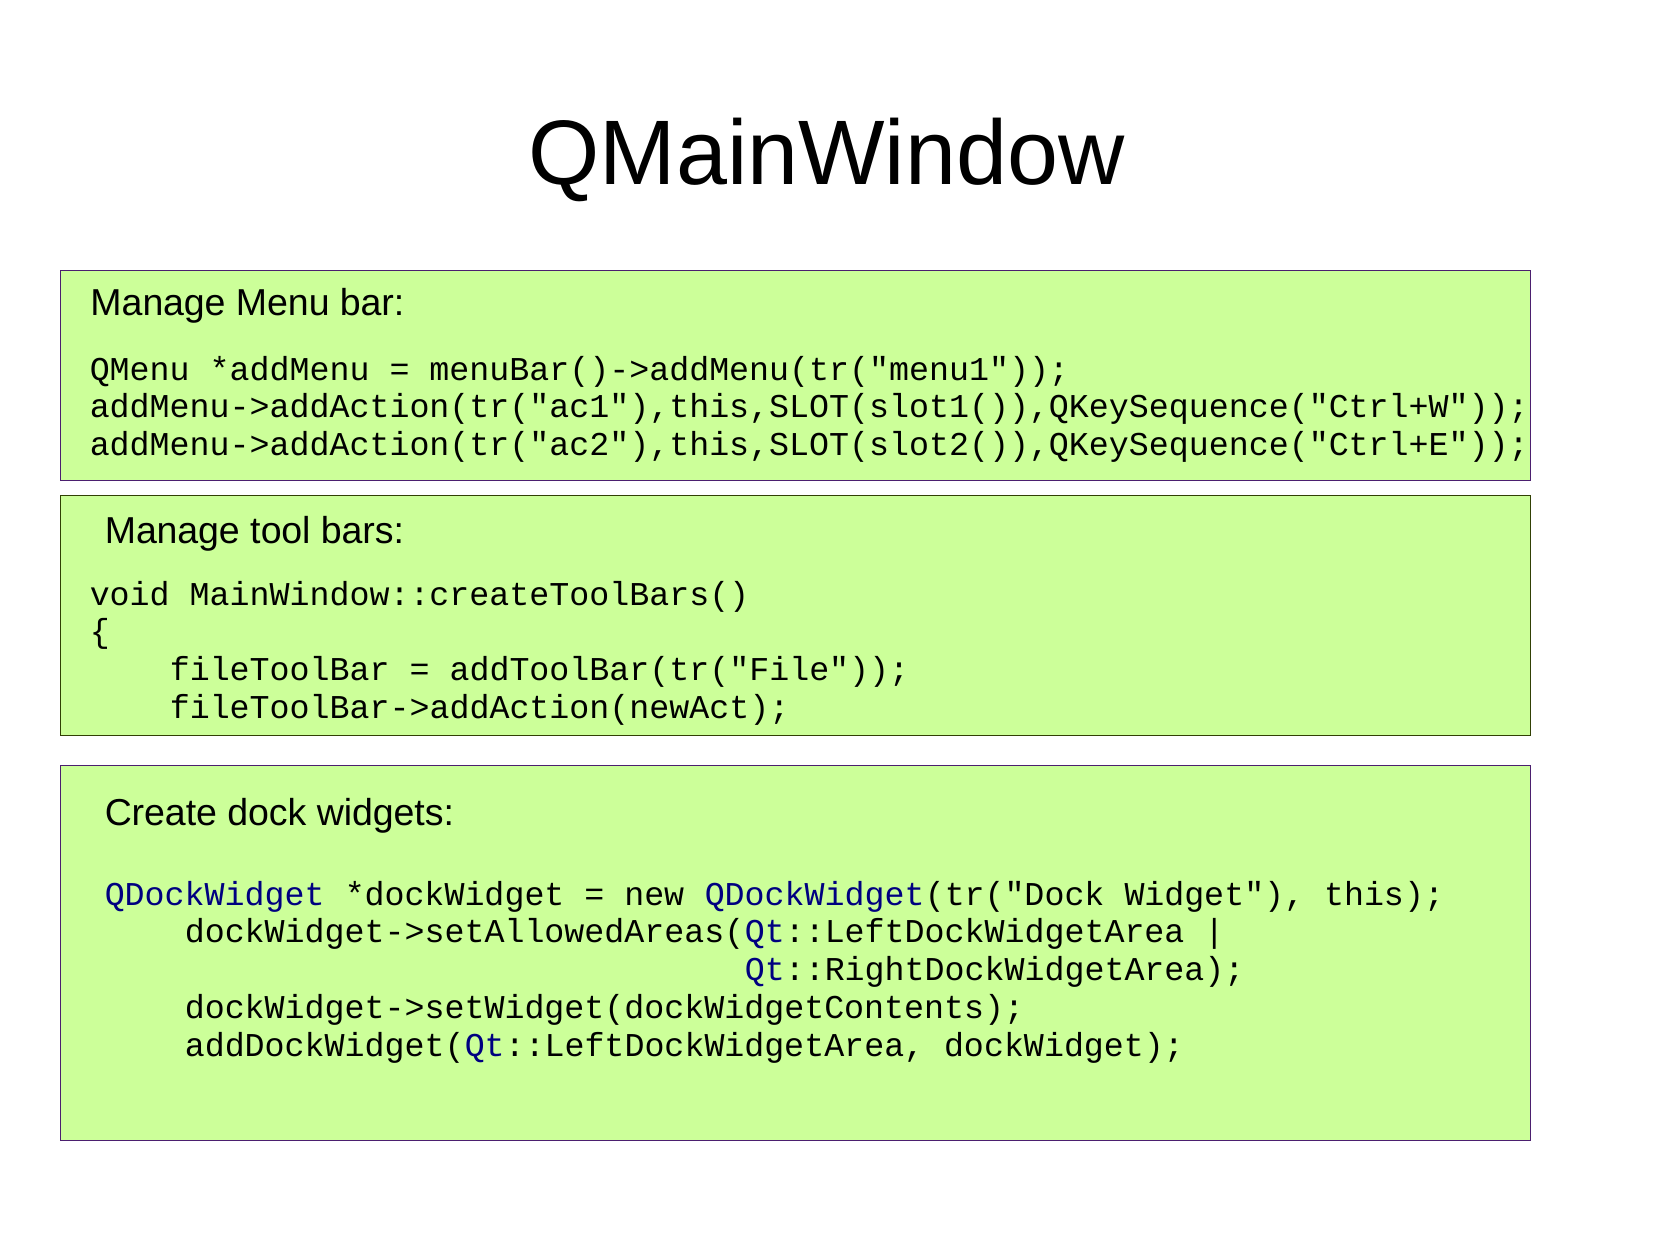

# QMainWindow
Manage Menu bar:
QMenu *addMenu = menuBar()->addMenu(tr("menu1"));
addMenu->addAction(tr("ac1"),this,SLOT(slot1()),QKeySequence("Ctrl+W"));
addMenu->addAction(tr("ac2"),this,SLOT(slot2()),QKeySequence("Ctrl+E"));
Manage tool bars:
void MainWindow::createToolBars()
{
 fileToolBar = addToolBar(tr("File"));
 fileToolBar->addAction(newAct);
Create dock widgets:
QDockWidget *dockWidget = new QDockWidget(tr("Dock Widget"), this);
 dockWidget->setAllowedAreas(Qt::LeftDockWidgetArea |
 Qt::RightDockWidgetArea);
 dockWidget->setWidget(dockWidgetContents);
 addDockWidget(Qt::LeftDockWidgetArea, dockWidget);